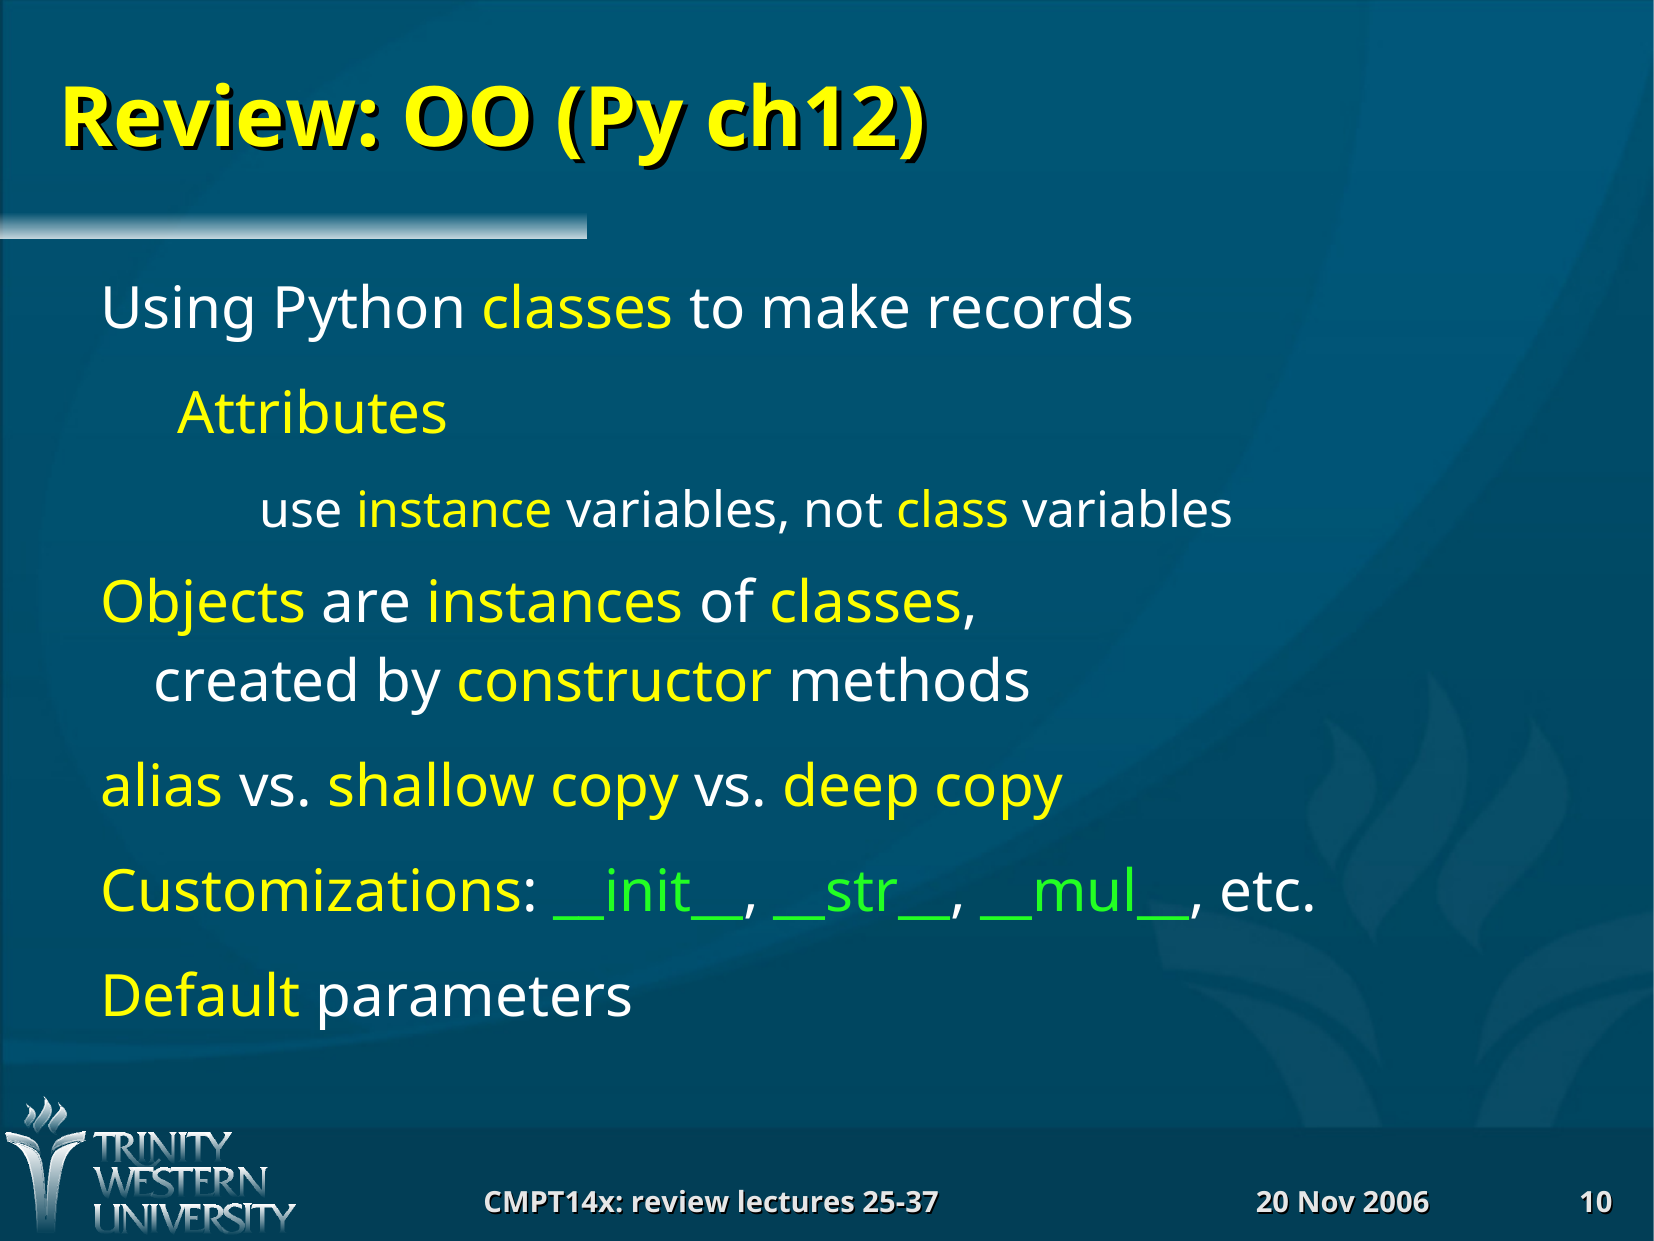

# Review: OO (Py ch12)
Using Python classes to make records
Attributes
use instance variables, not class variables
Objects are instances of classes,
created by constructor methods
alias vs. shallow copy vs. deep copy
Customizations: __init__, __str__, __mul__, etc.
Default parameters
CMPT14x: review lectures 25-37
20 Nov 2006
10